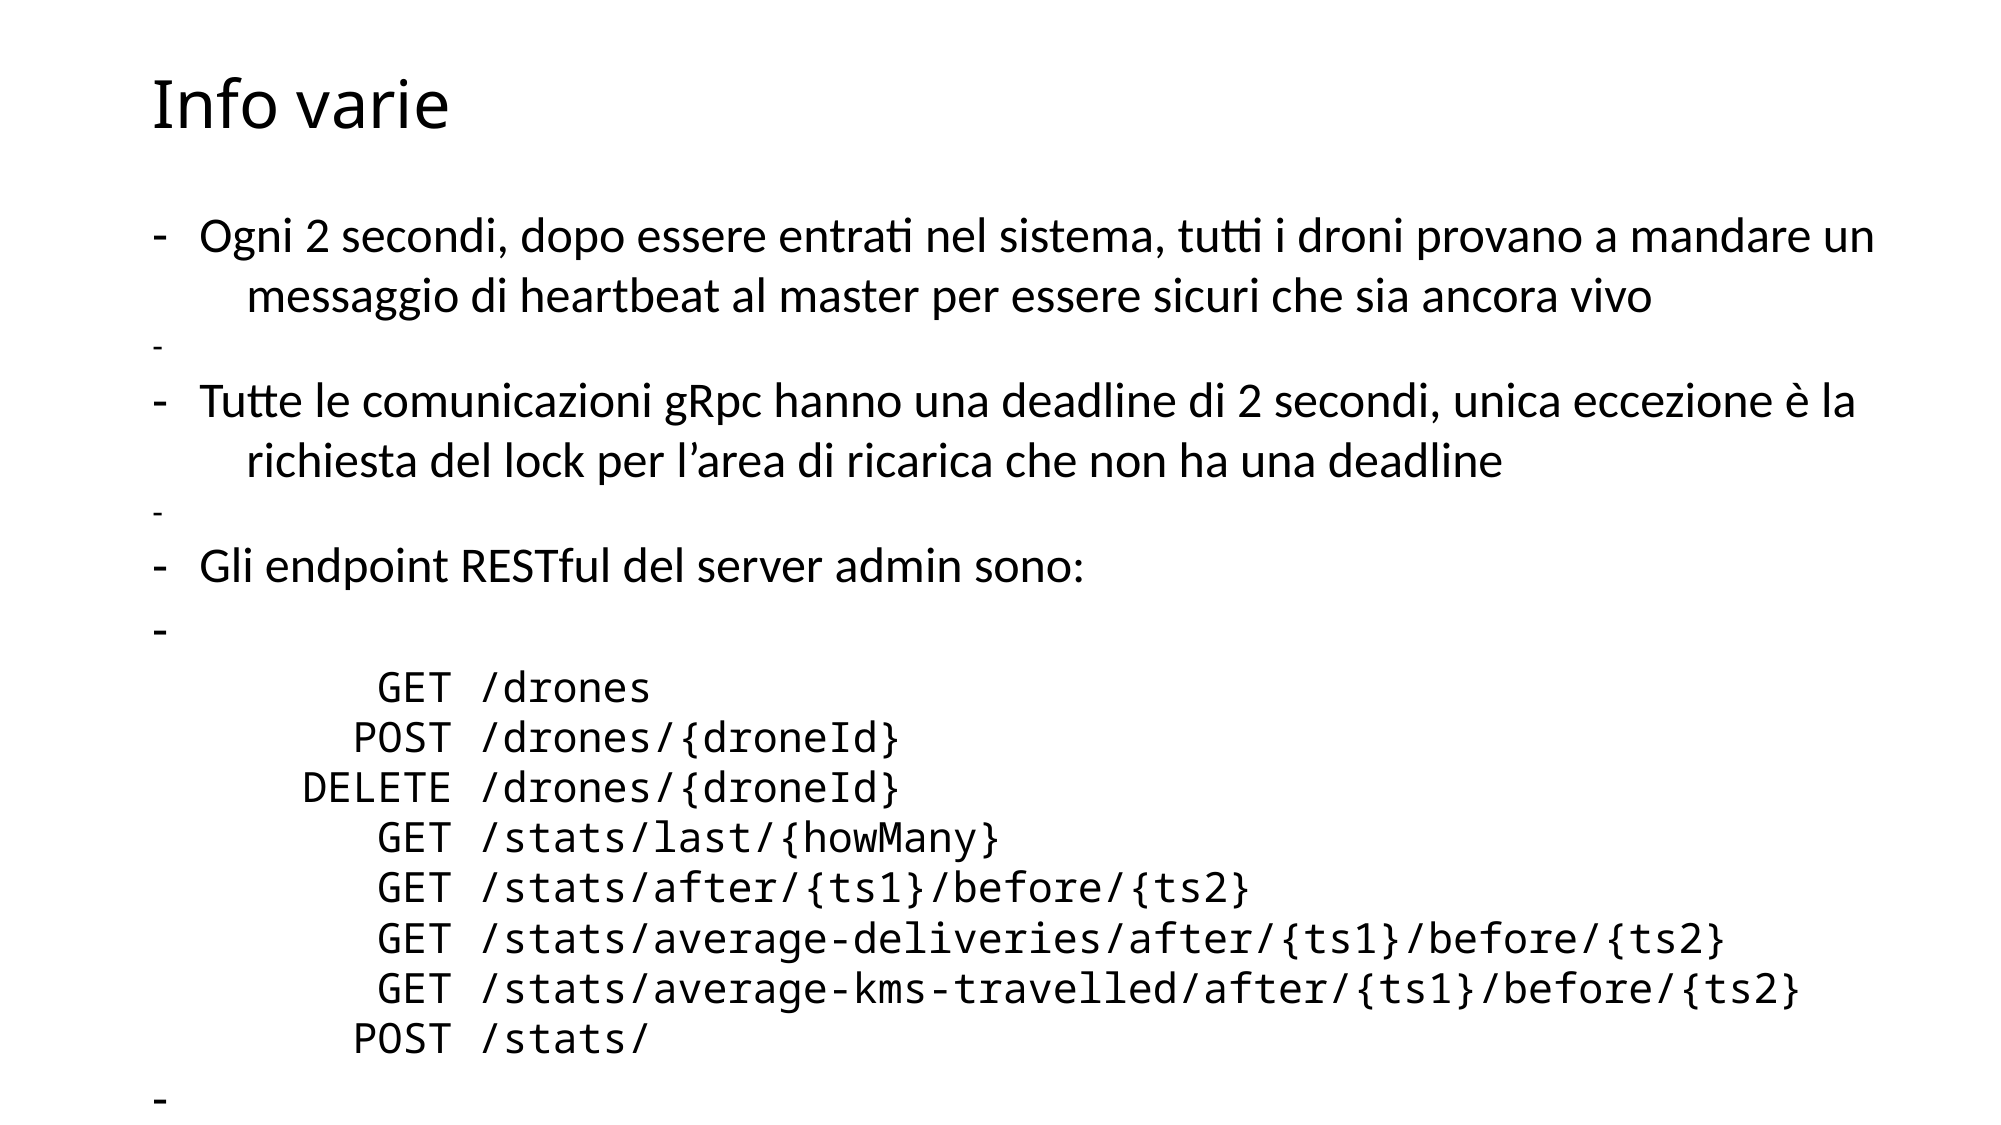

# Info varie
Ogni 2 secondi, dopo essere entrati nel sistema, tutti i droni provano a mandare un messaggio di heartbeat al master per essere sicuri che sia ancora vivo
Tutte le comunicazioni gRpc hanno una deadline di 2 secondi, unica eccezione è la richiesta del lock per l’area di ricarica che non ha una deadline
Gli endpoint RESTful del server admin sono:
 GET /drones
 POST /drones/{droneId}
DELETE /drones/{droneId}
 GET /stats/last/{howMany}
 GET /stats/after/{ts1}/before/{ts2}
 GET /stats/average-deliveries/after/{ts1}/before/{ts2}
 GET /stats/average-kms-travelled/after/{ts1}/before/{ts2}
 POST /stats/